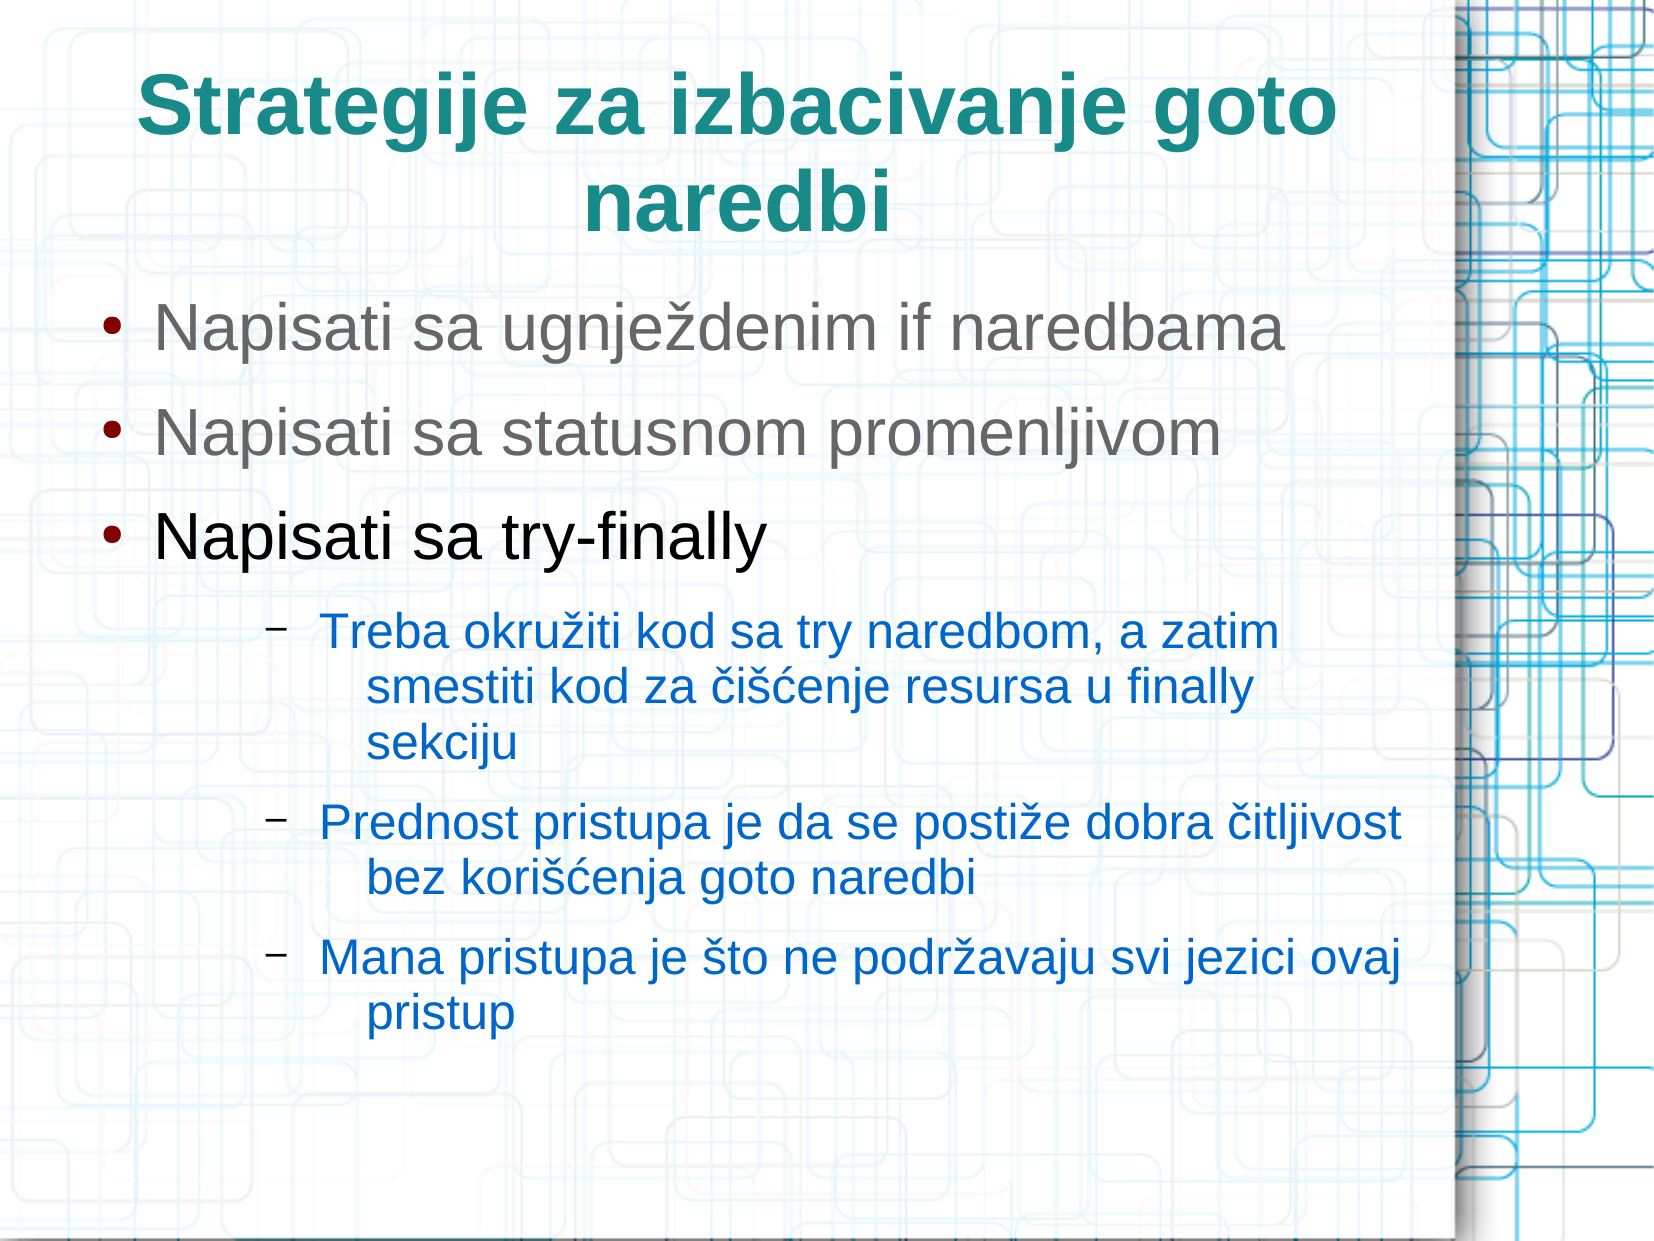

# Strategije za izbacivanje goto naredbi
Napisati sa ugnježdenim if naredbama
Napisati sa statusnom promenljivom
Napisati sa try-finally
Treba okružiti kod sa try naredbom, a zatim smestiti kod za čišćenje resursa u finally sekciju
Prednost pristupa je da se postiže dobra čitljivost bez korišćenja goto naredbi
Mana pristupa je što ne podržavaju svi jezici ovaj pristup